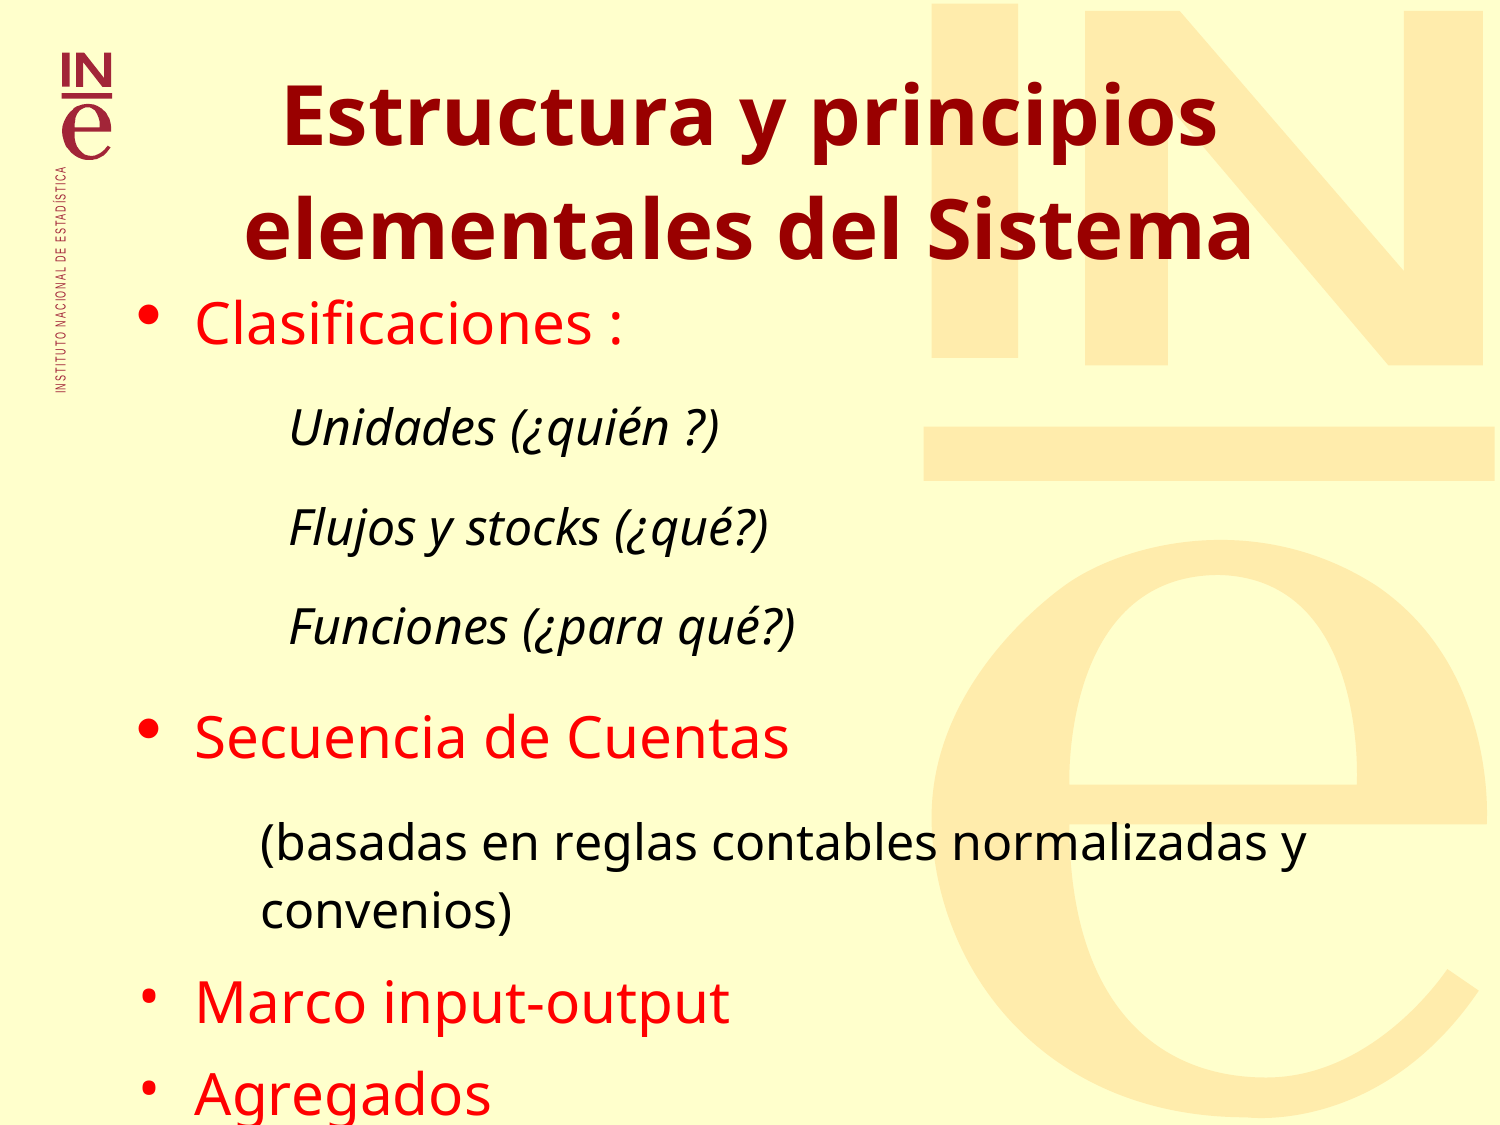

# Estructura y principios elementales del Sistema
Clasificaciones :
		Unidades (¿quién ?)
		Flujos y stocks (¿qué?)
		Funciones (¿para qué?)
Secuencia de Cuentas
	(basadas en reglas contables normalizadas y convenios)
Marco input-output
Agregados